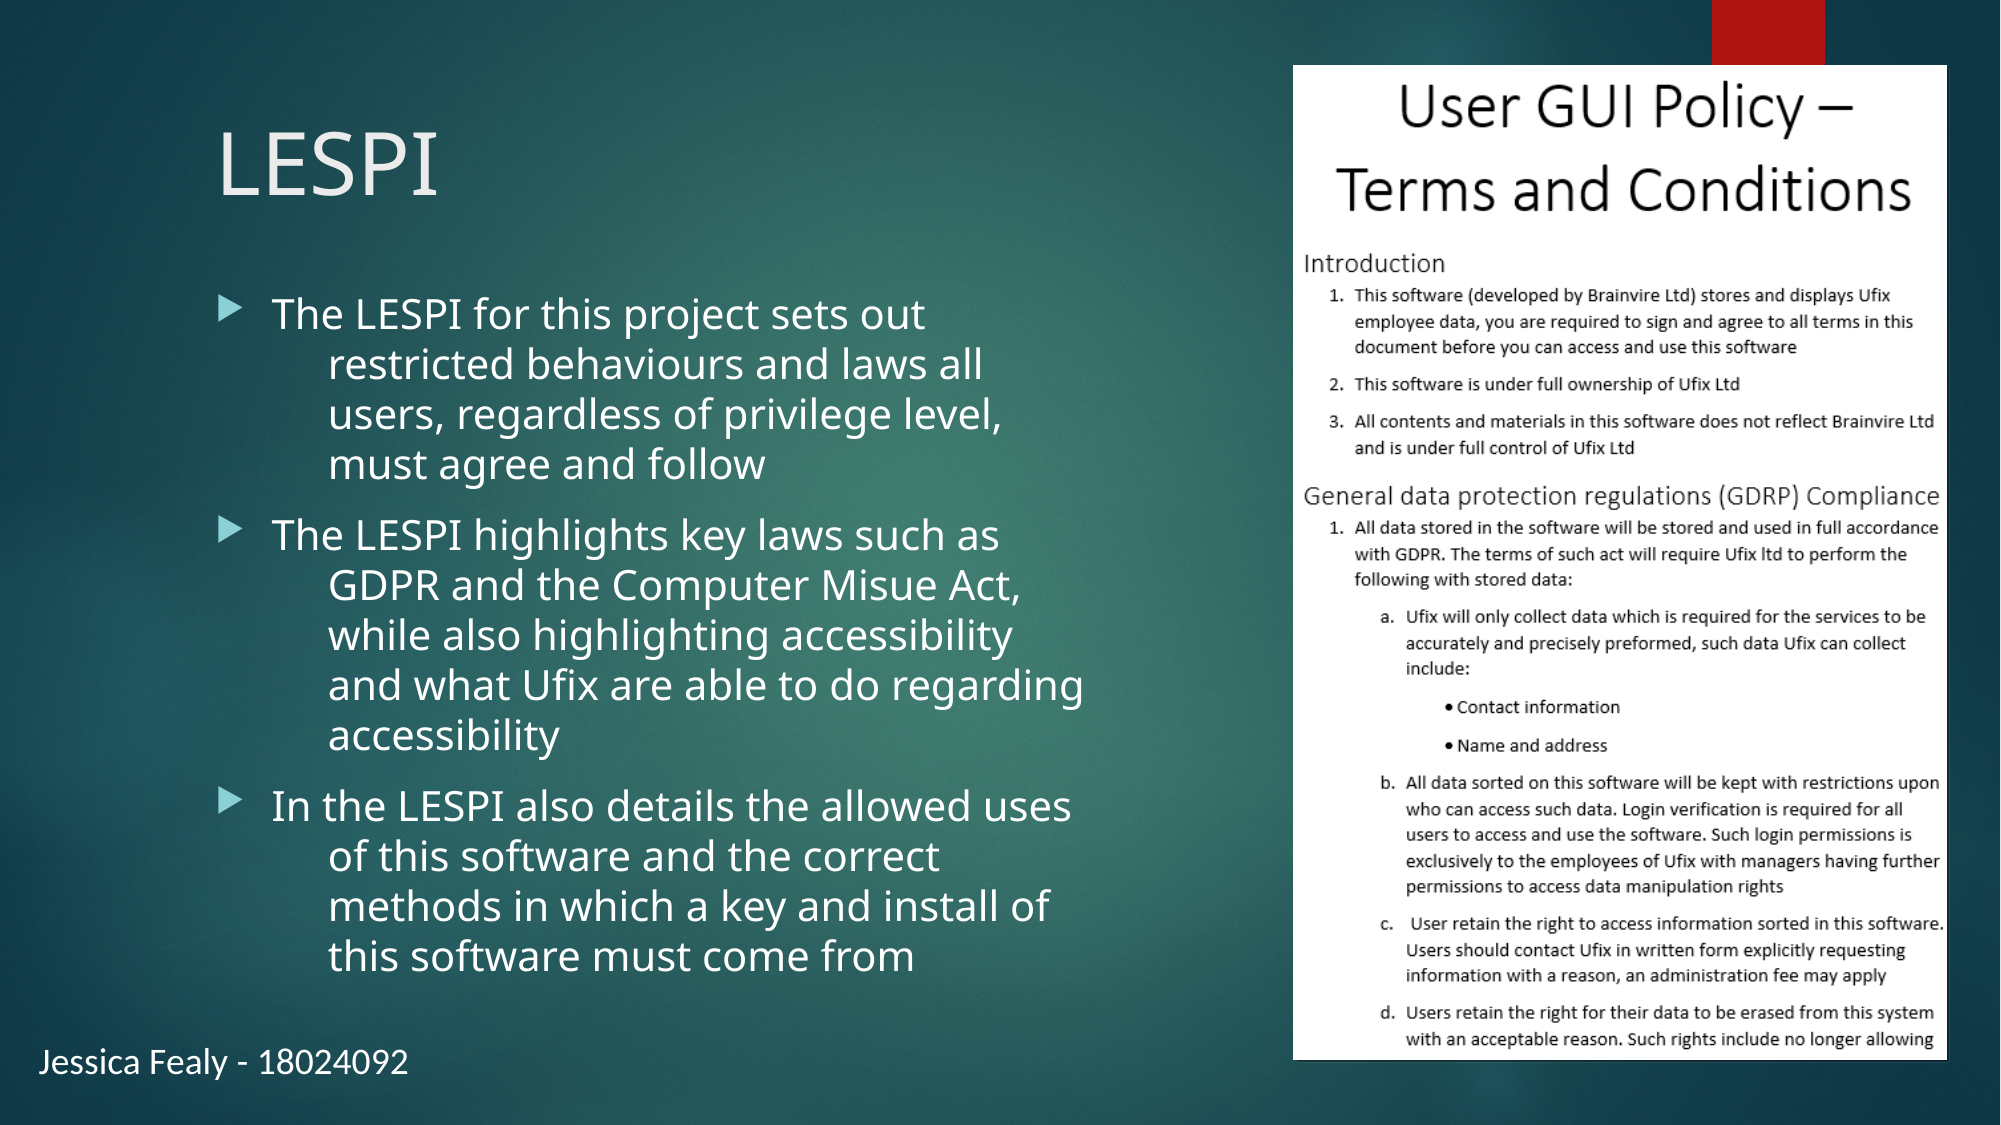

# LESPI
The LESPI for this project sets out restricted behaviours and laws all users, regardless of privilege level, must agree and follow
The LESPI highlights key laws such as GDPR and the Computer Misue Act, while also highlighting accessibility and what Ufix are able to do regarding accessibility
In the LESPI also details the allowed uses of this software and the correct methods in which a key and install of this software must come from
Jessica Fealy - 18024092